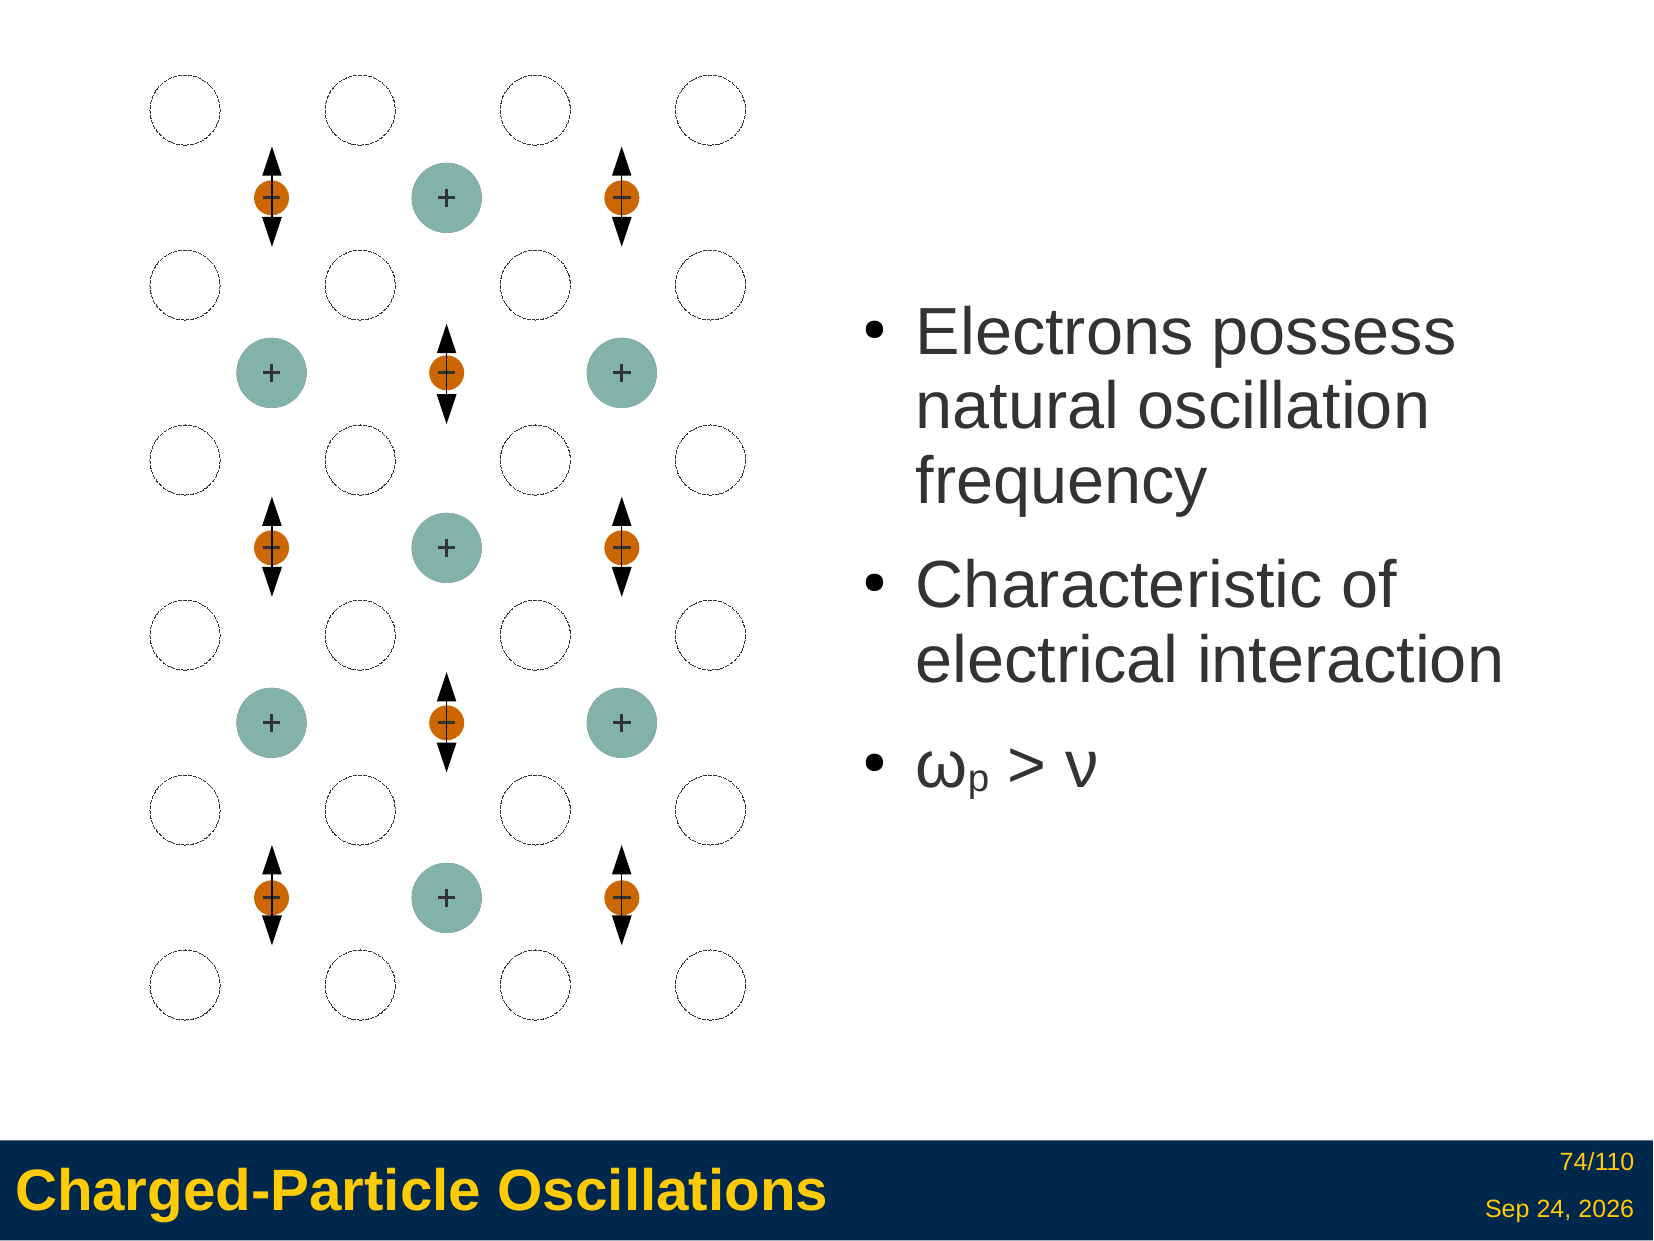

Electrons possess natural oscillation frequency
Characteristic of electrical interaction
ωp > ν
# Charged-Particle Oscillations
74